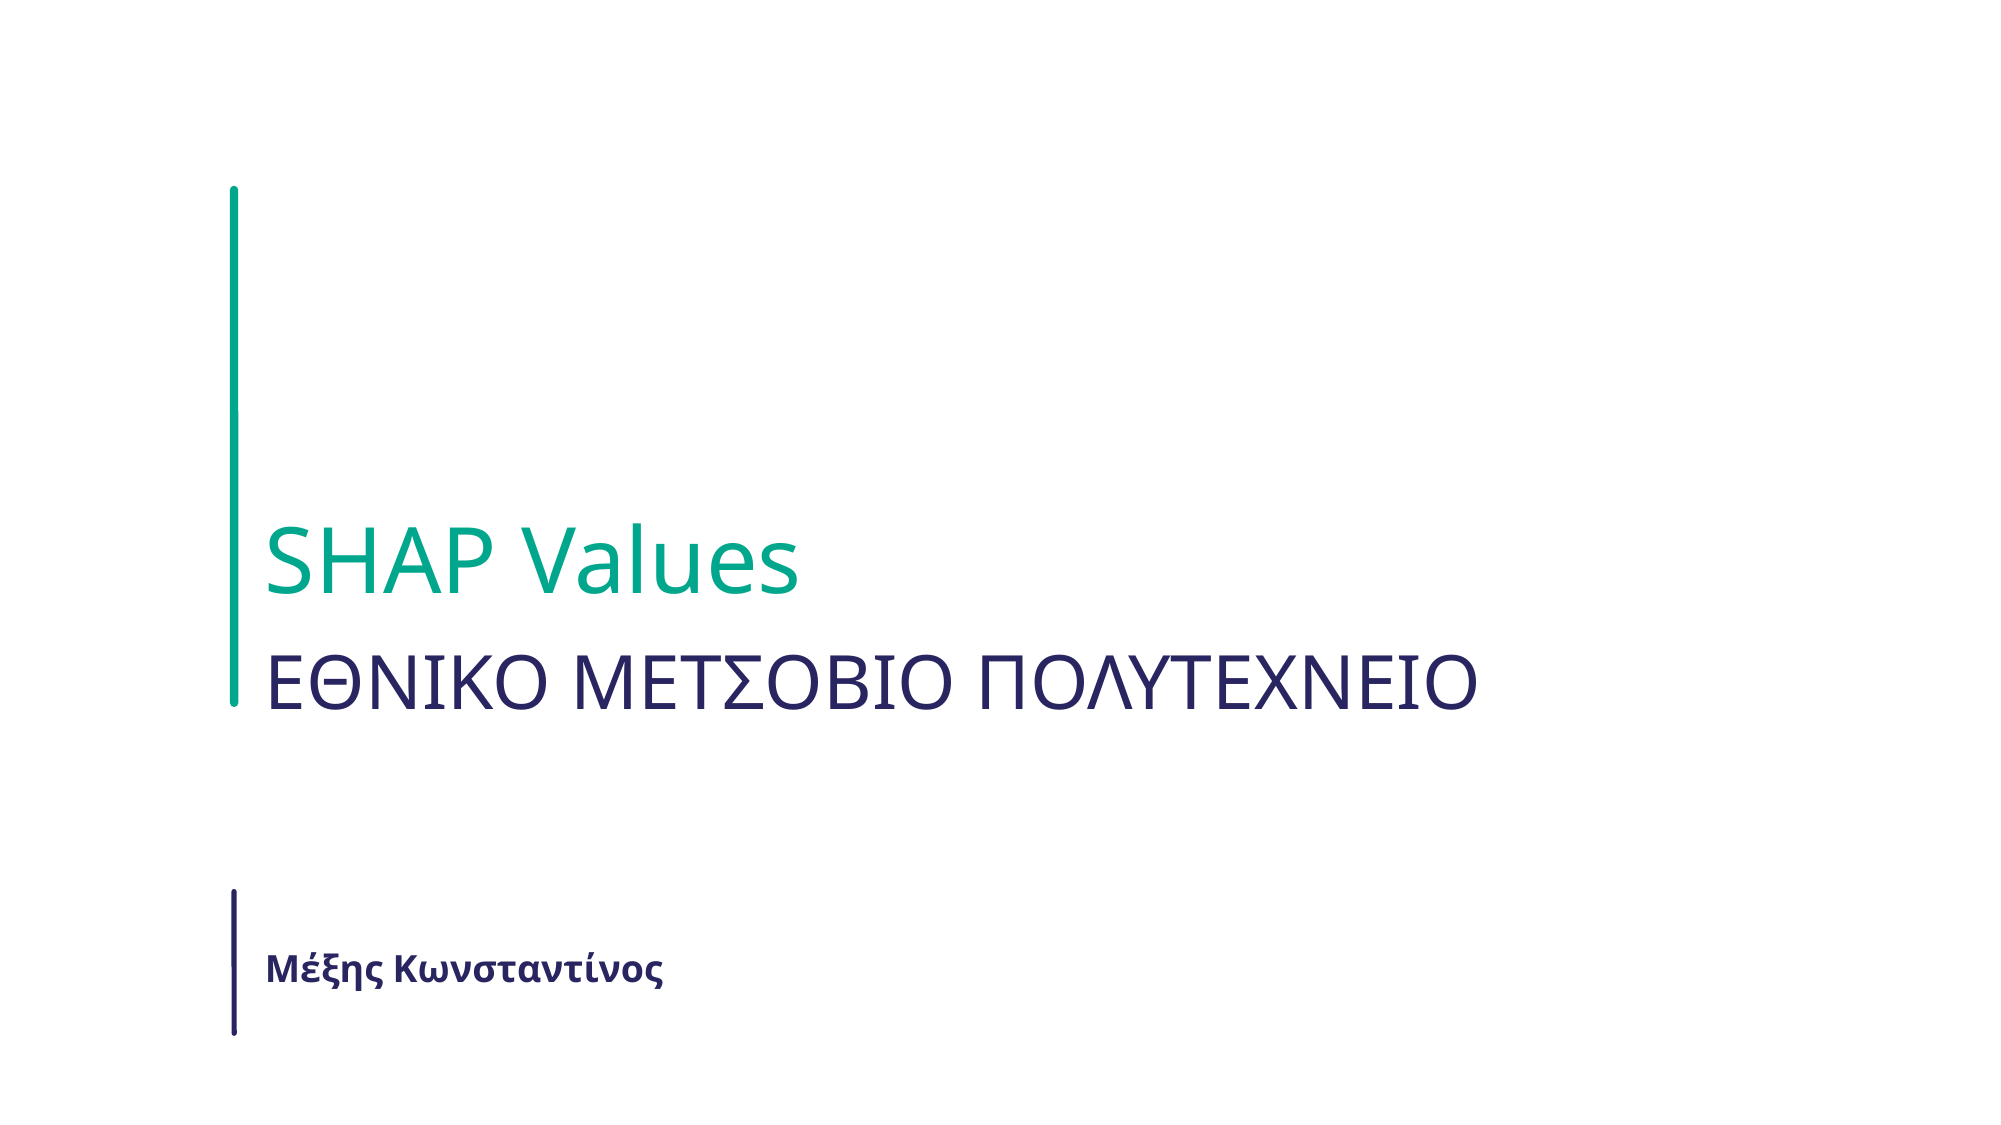

# SHAP Values
ΕΘΝΙΚΟ ΜΕΤΣΟΒΙΟ ΠΟΛΥΤΕΧΝΕΙΟ
Μέξης Κωνσταντίνος